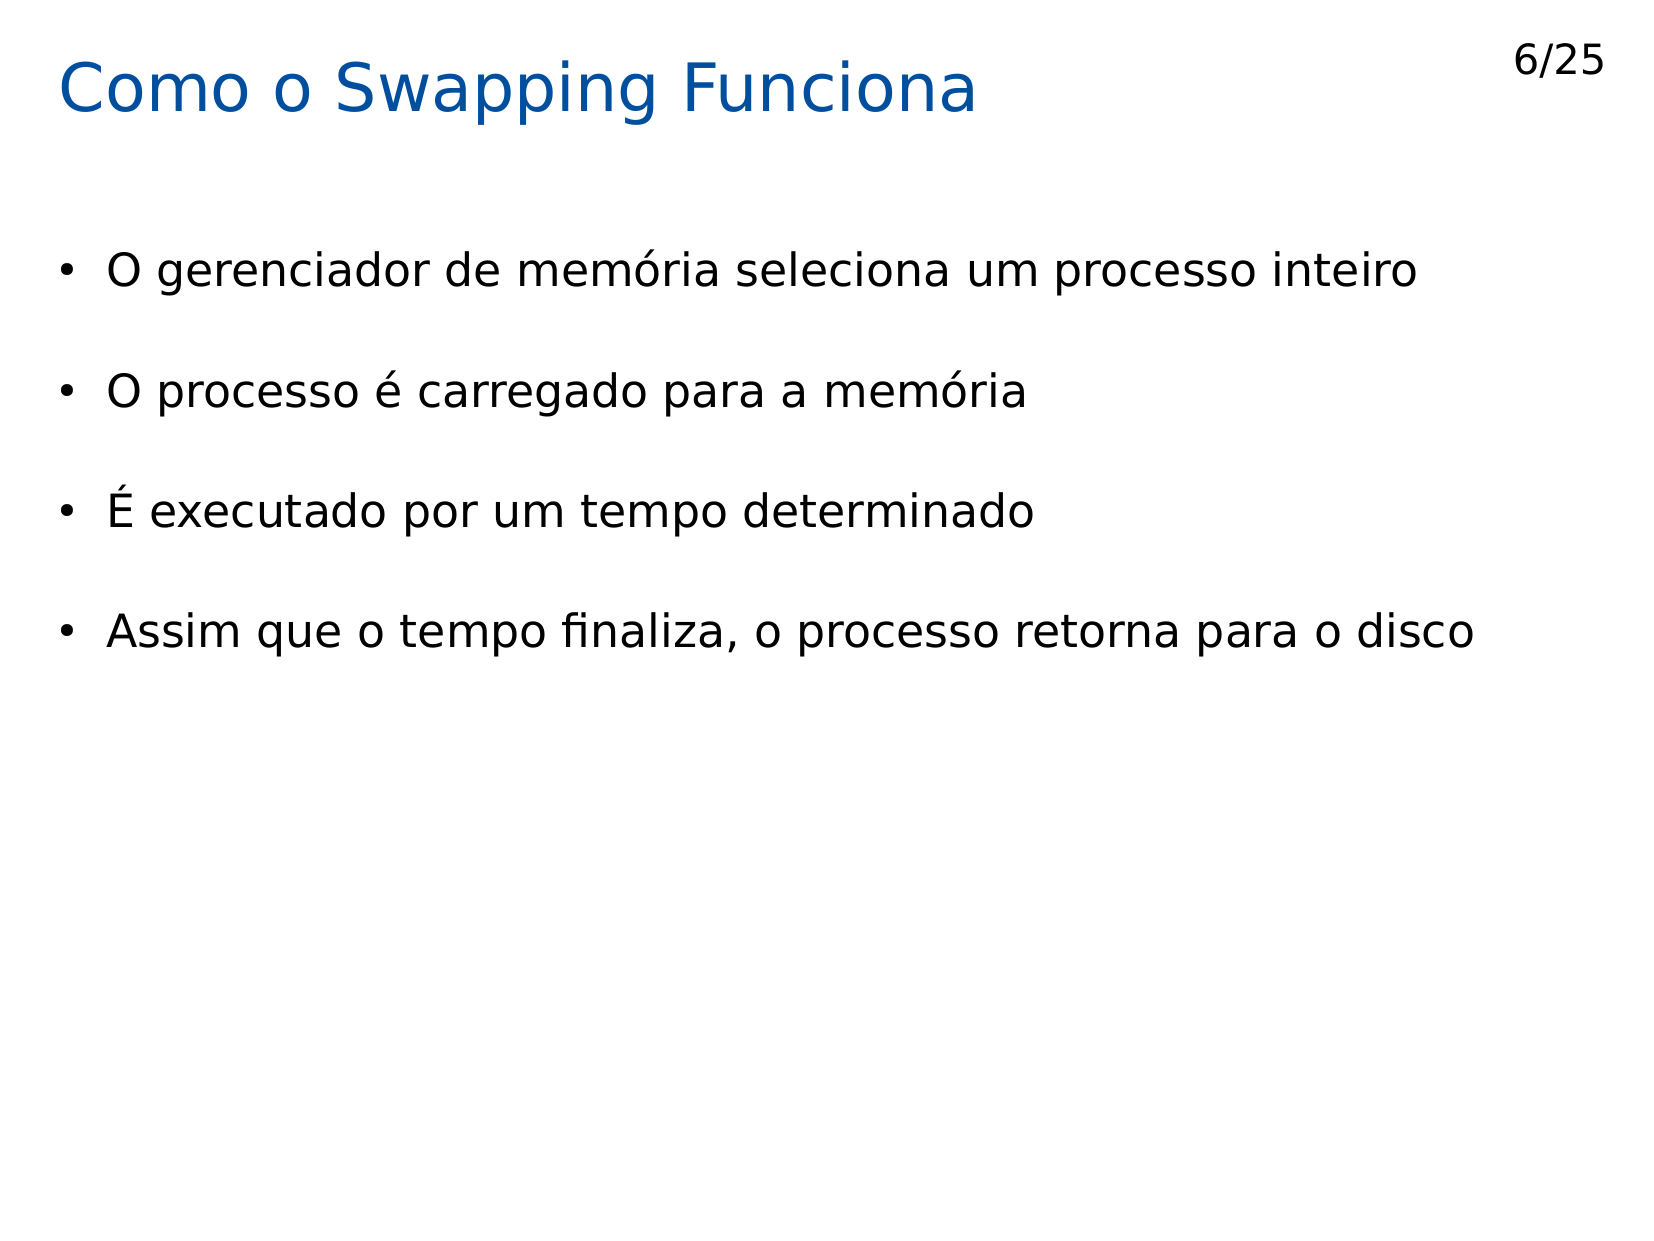

# Como o Swapping Funciona
6
O gerenciador de memória seleciona um processo inteiro
O processo é carregado para a memória
É executado por um tempo determinado
Assim que o tempo finaliza, o processo retorna para o disco